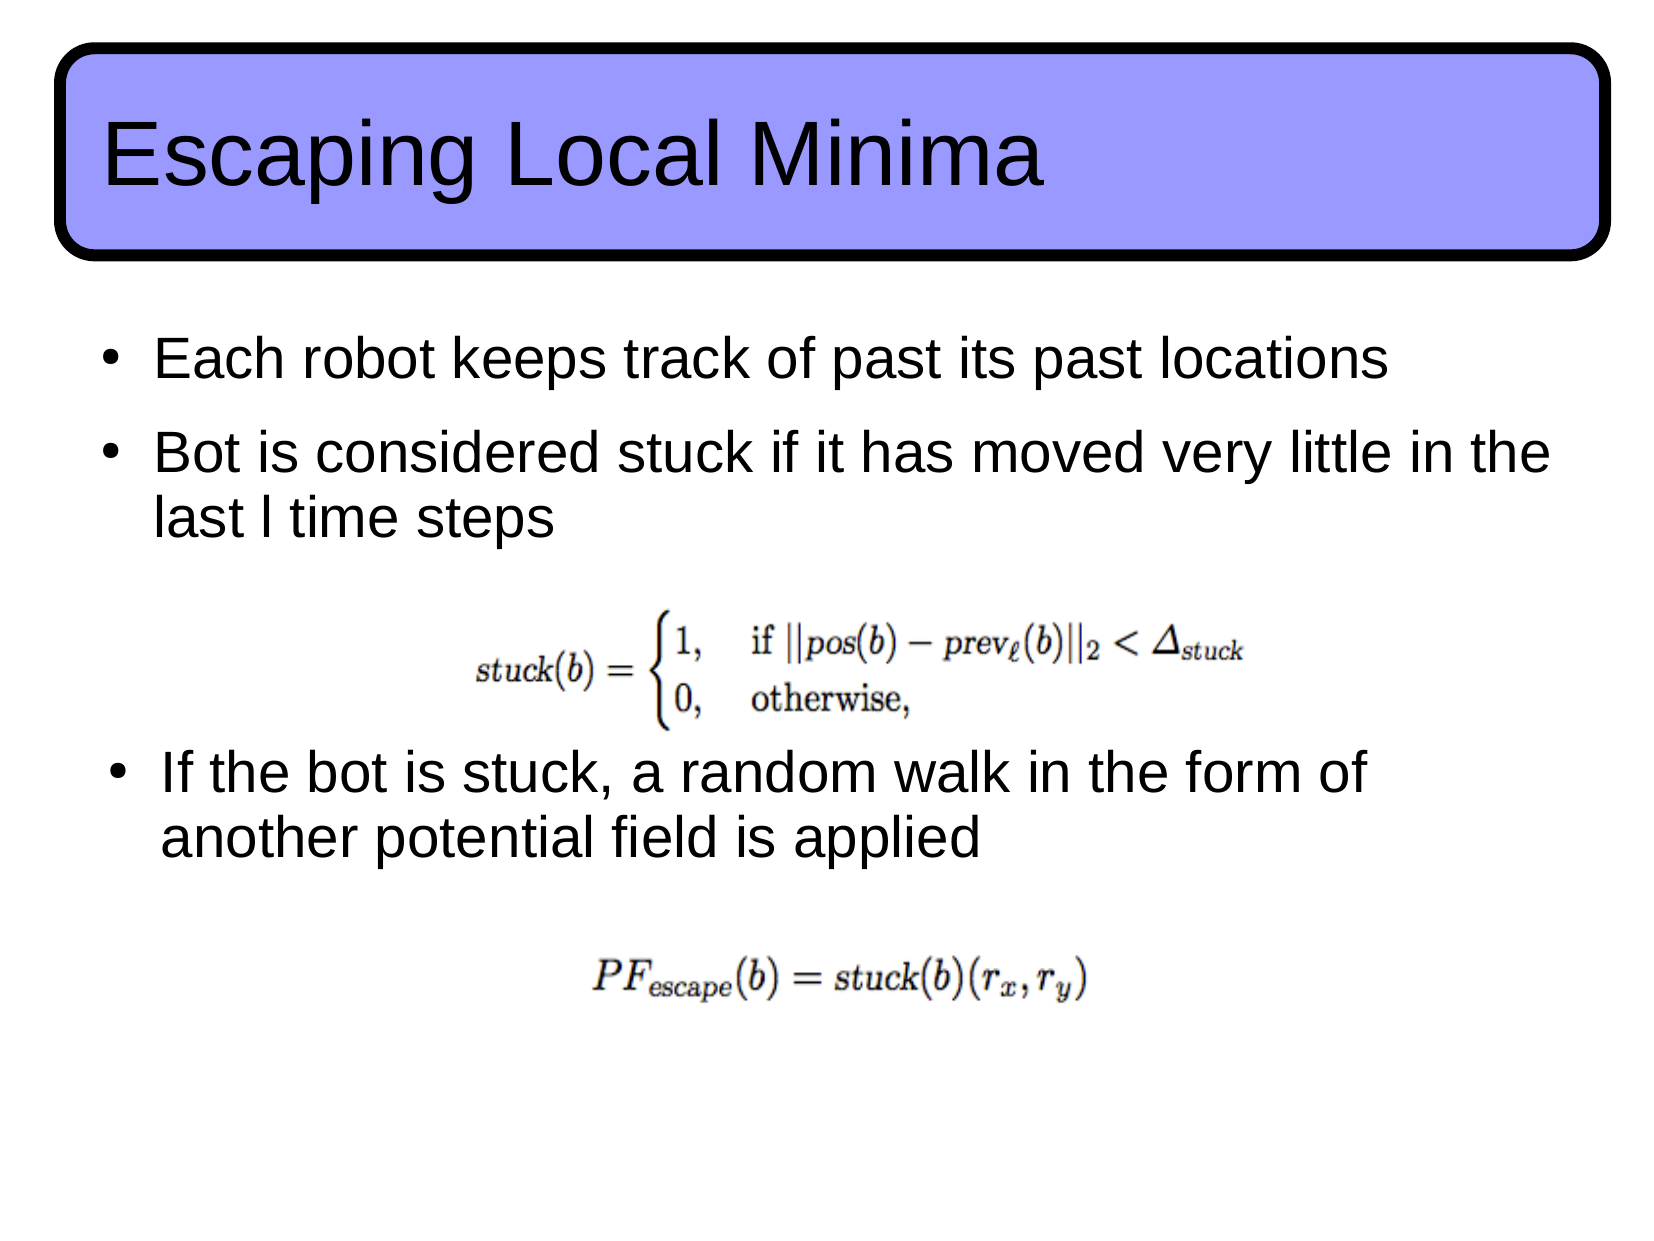

#
Swarm Motion
Escaping Local Minima
Each robot keeps track of past its past locations
Bot is considered stuck if it has moved very little in the last l time steps
If the bot is stuck, a random walk in the form of another potential field is applied